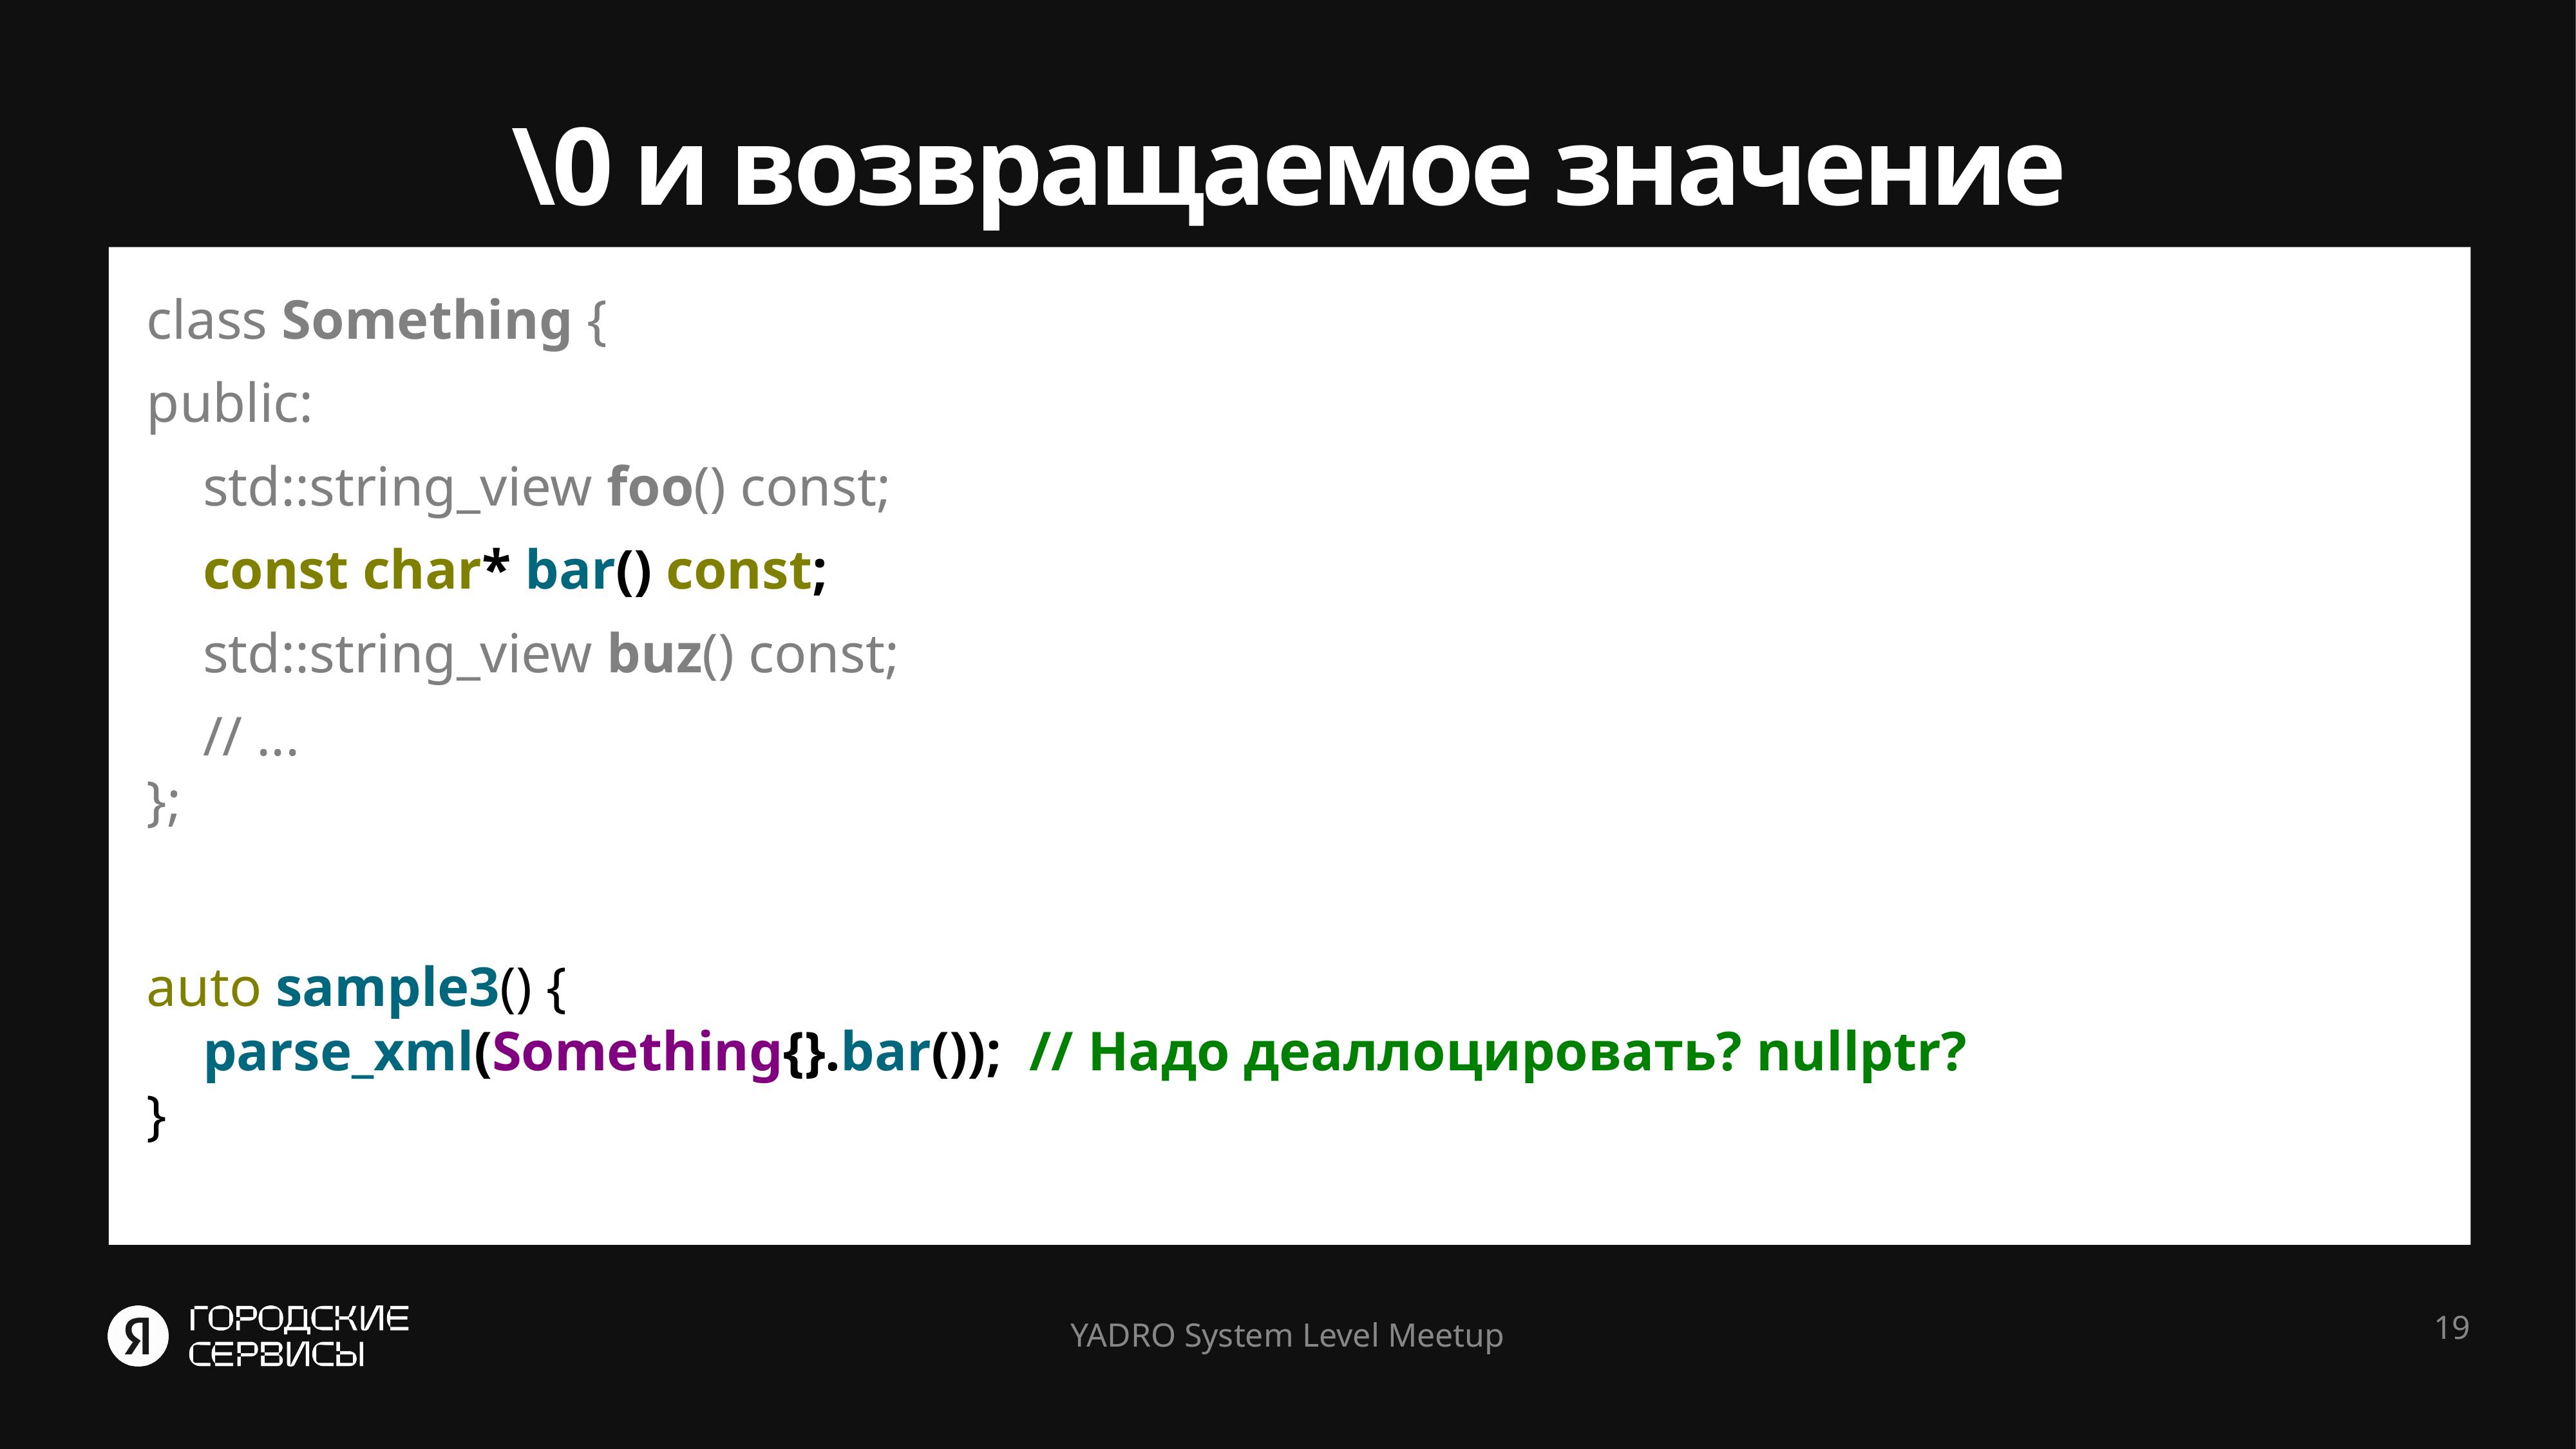

\0 и возвращаемое значение
# class Something {
public:
 std::string_view foo() const;
 const char* bar() const;
 std::string_view buz() const;
 // ...
};
auto sample3() {
 parse_xml(Something{}.bar()); // Надо деаллоцировать? nullptr?
}
YADRO System Level Meetup